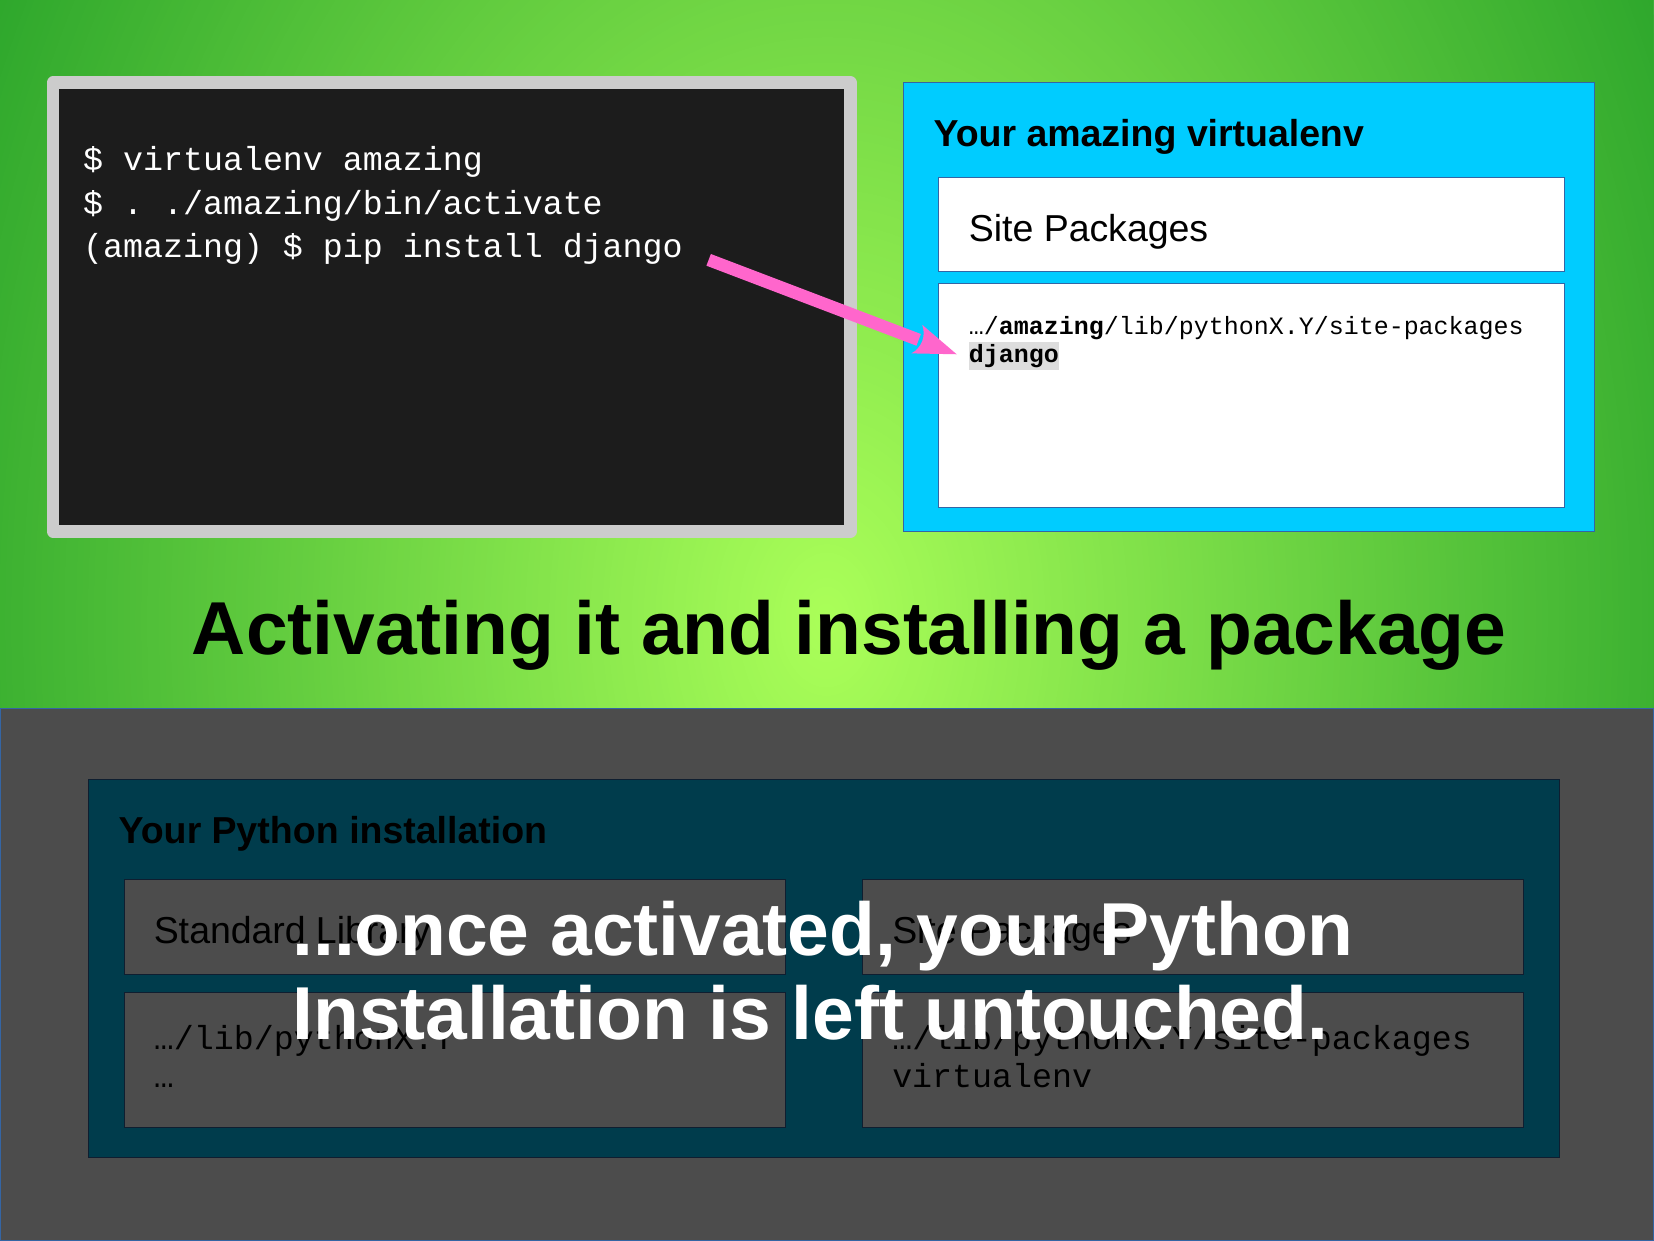

$ virtualenv amazing
$ . ./amazing/bin/activate
(amazing) $ pip install django
Your amazing virtualenv
Site Packages
…/amazing/lib/pythonX.Y/site-packages
django
Activating it and installing a package
Your Python installation
Standard Library
Site Packages
...once activated, your Python
Installation is left untouched.
…/lib/pythonX.Y
…
…/lib/pythonX.Y/site-packages
virtualenv